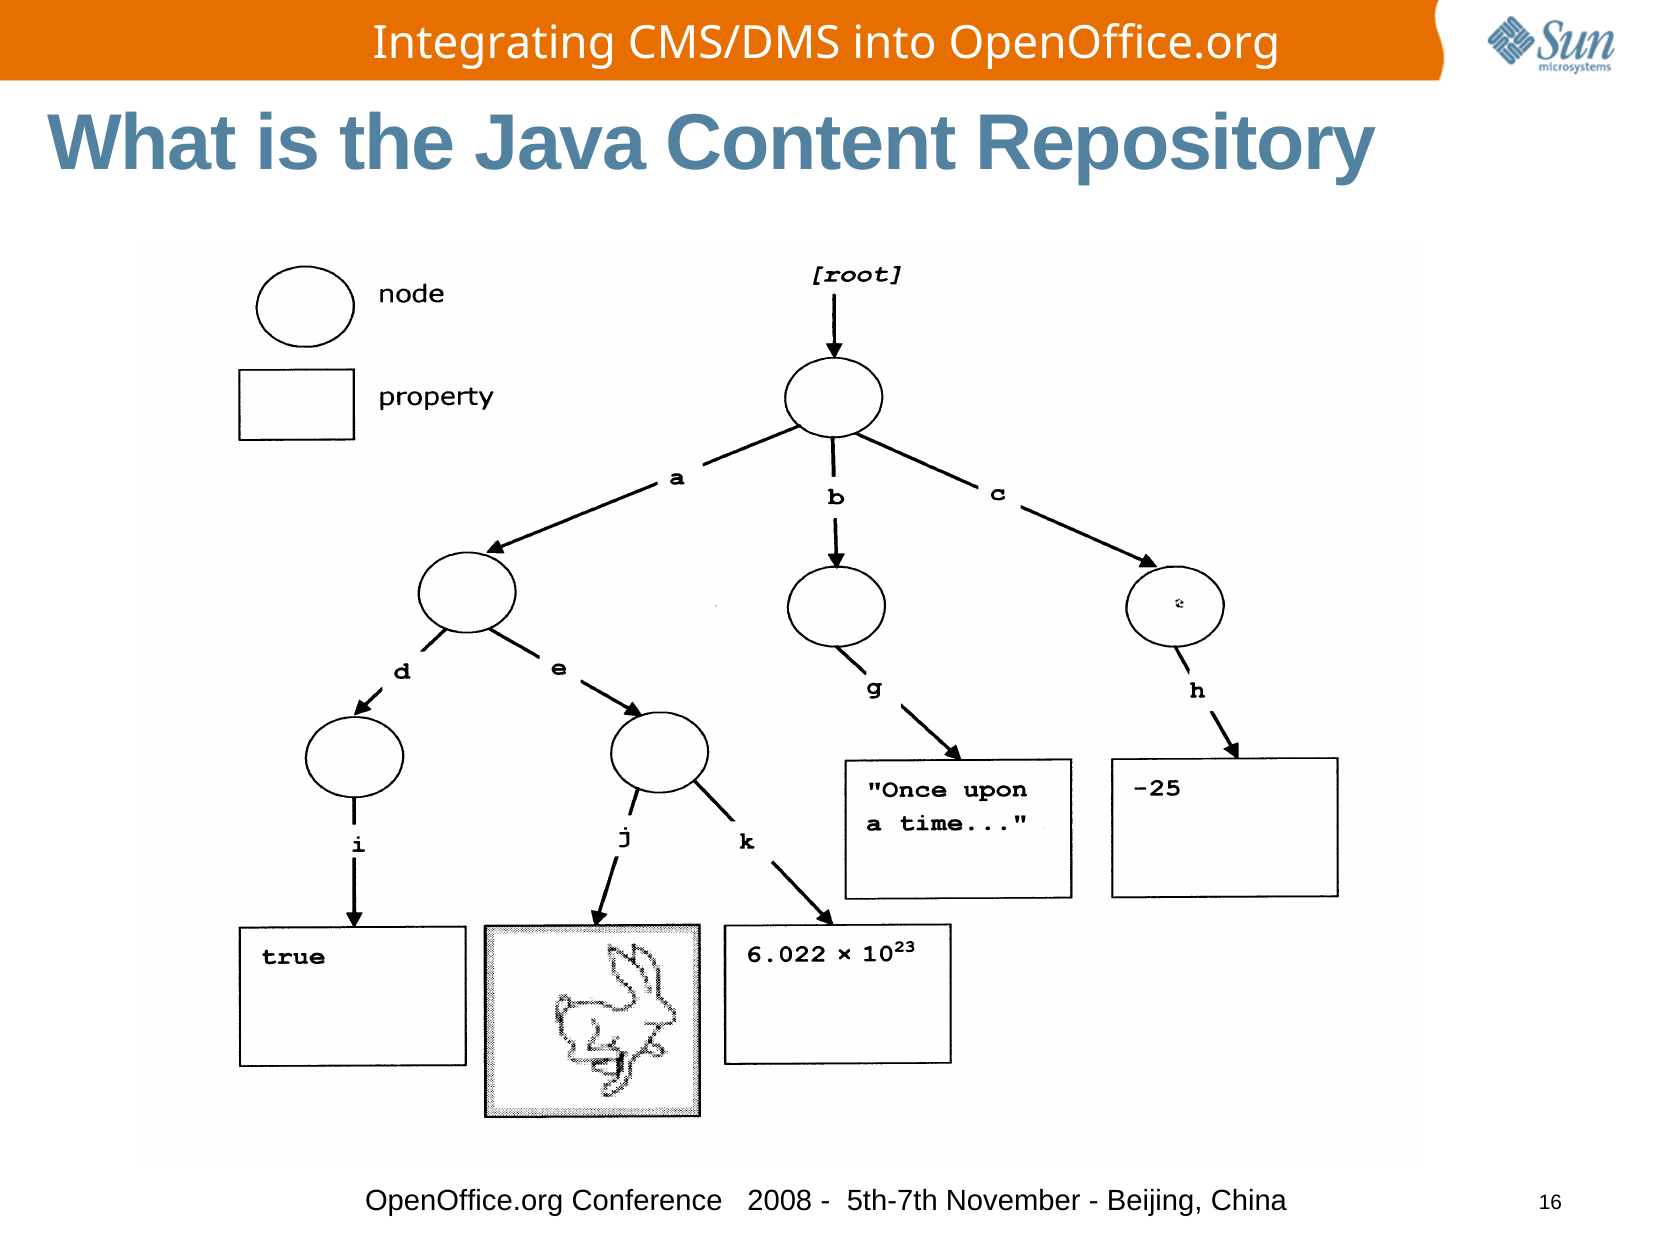

# What is the Java Content Repository